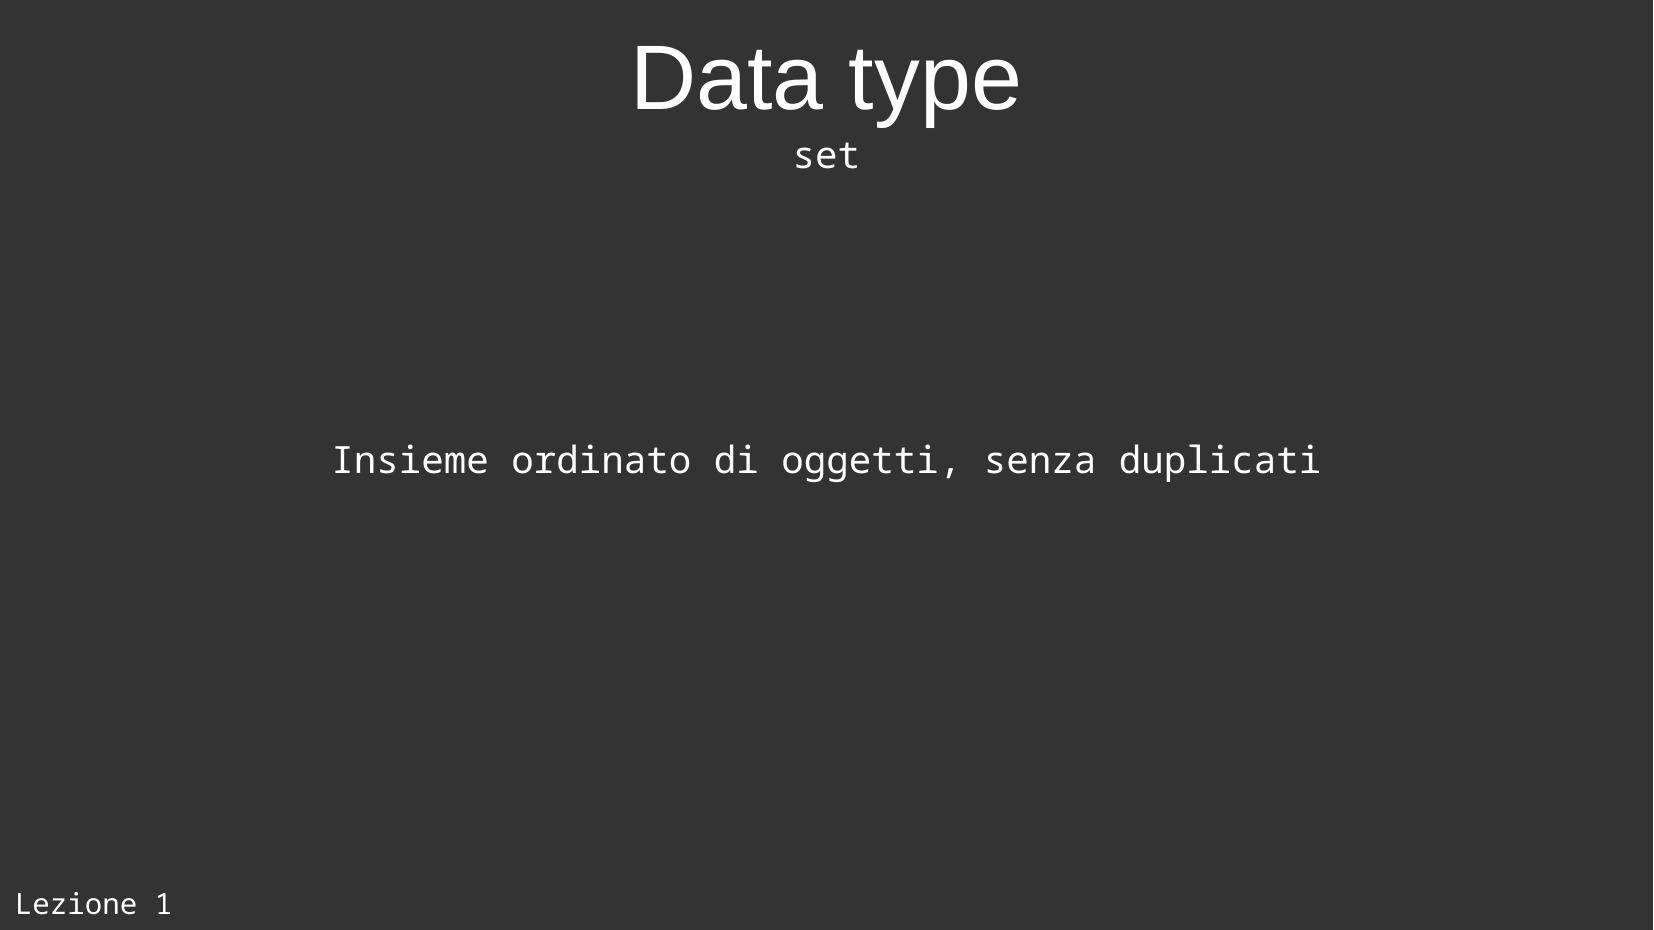

# Data type
set
Insieme ordinato di oggetti, senza duplicati
Lezione 1